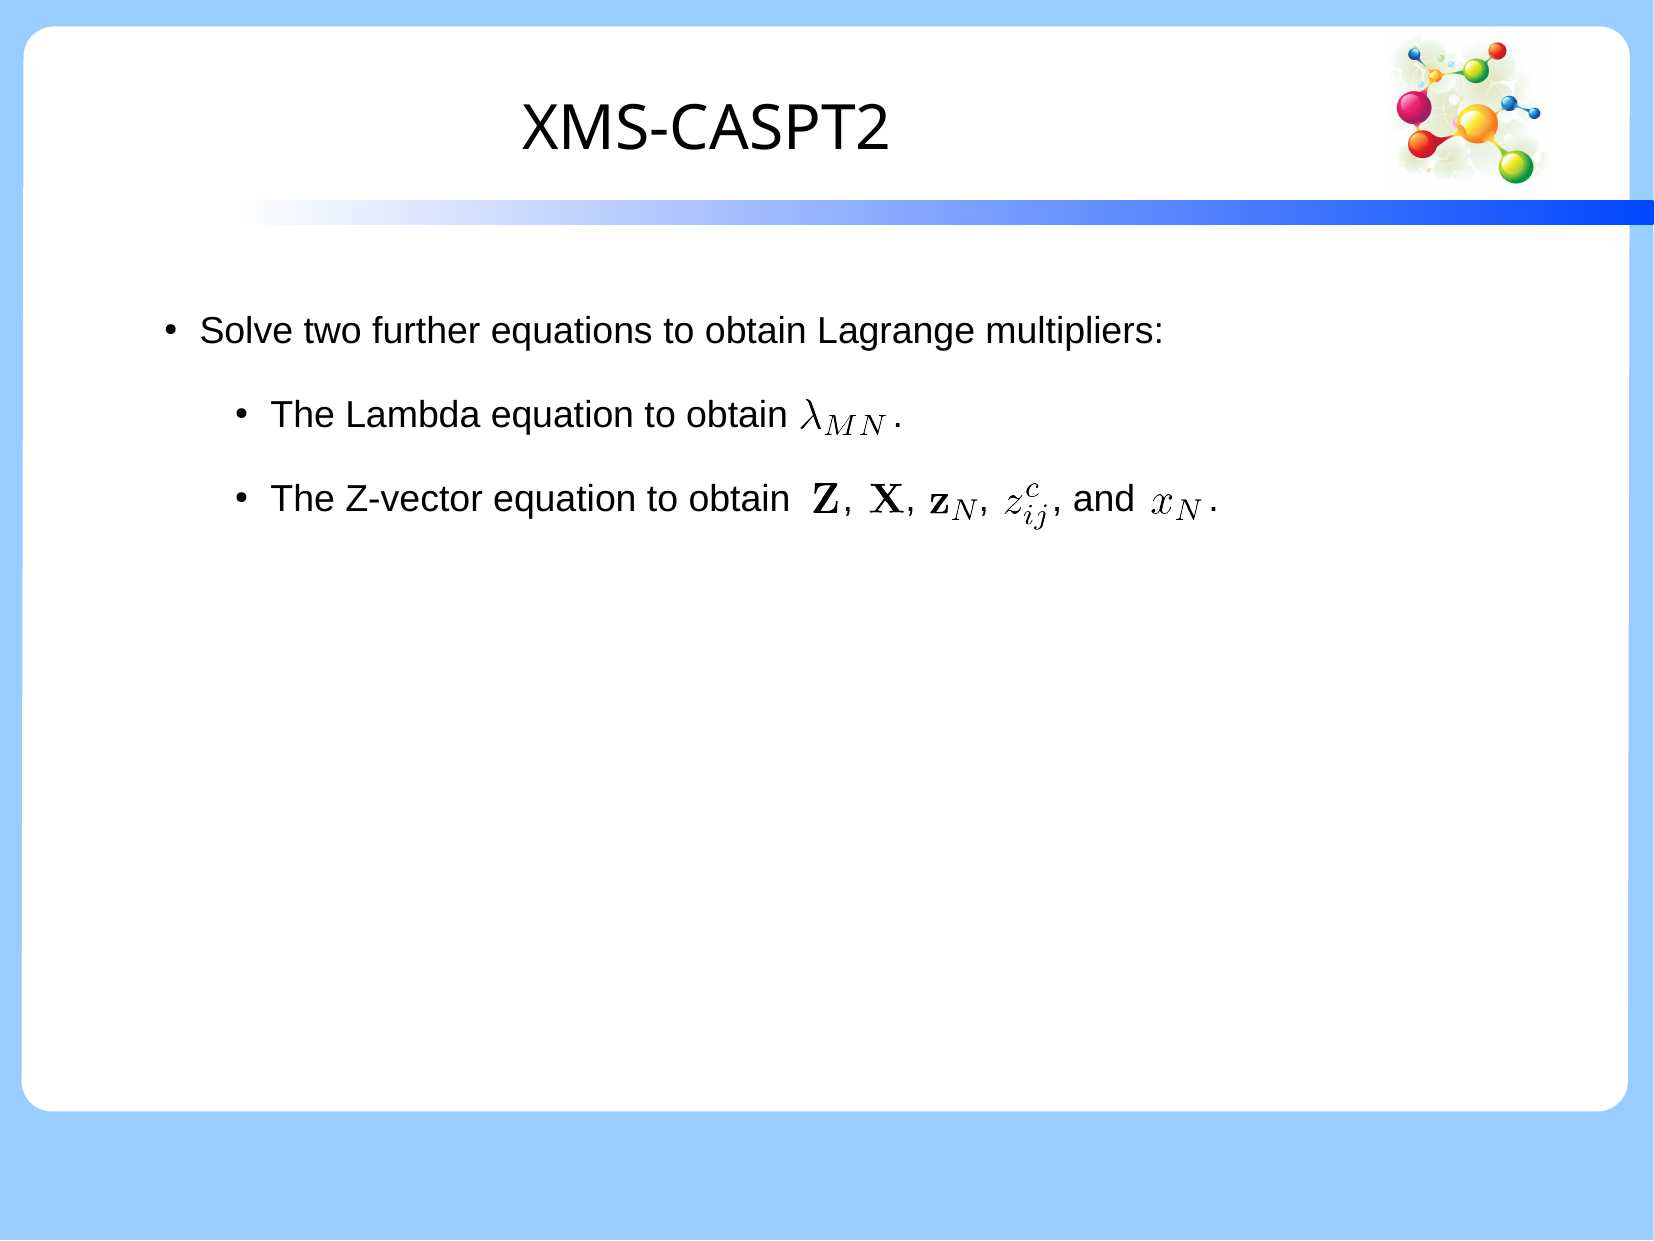

# XMS-CASPT2
Solve two further equations to obtain Lagrange multipliers:
The Lambda equation to obtain .
The Z-vector equation to obtain , , , , and .